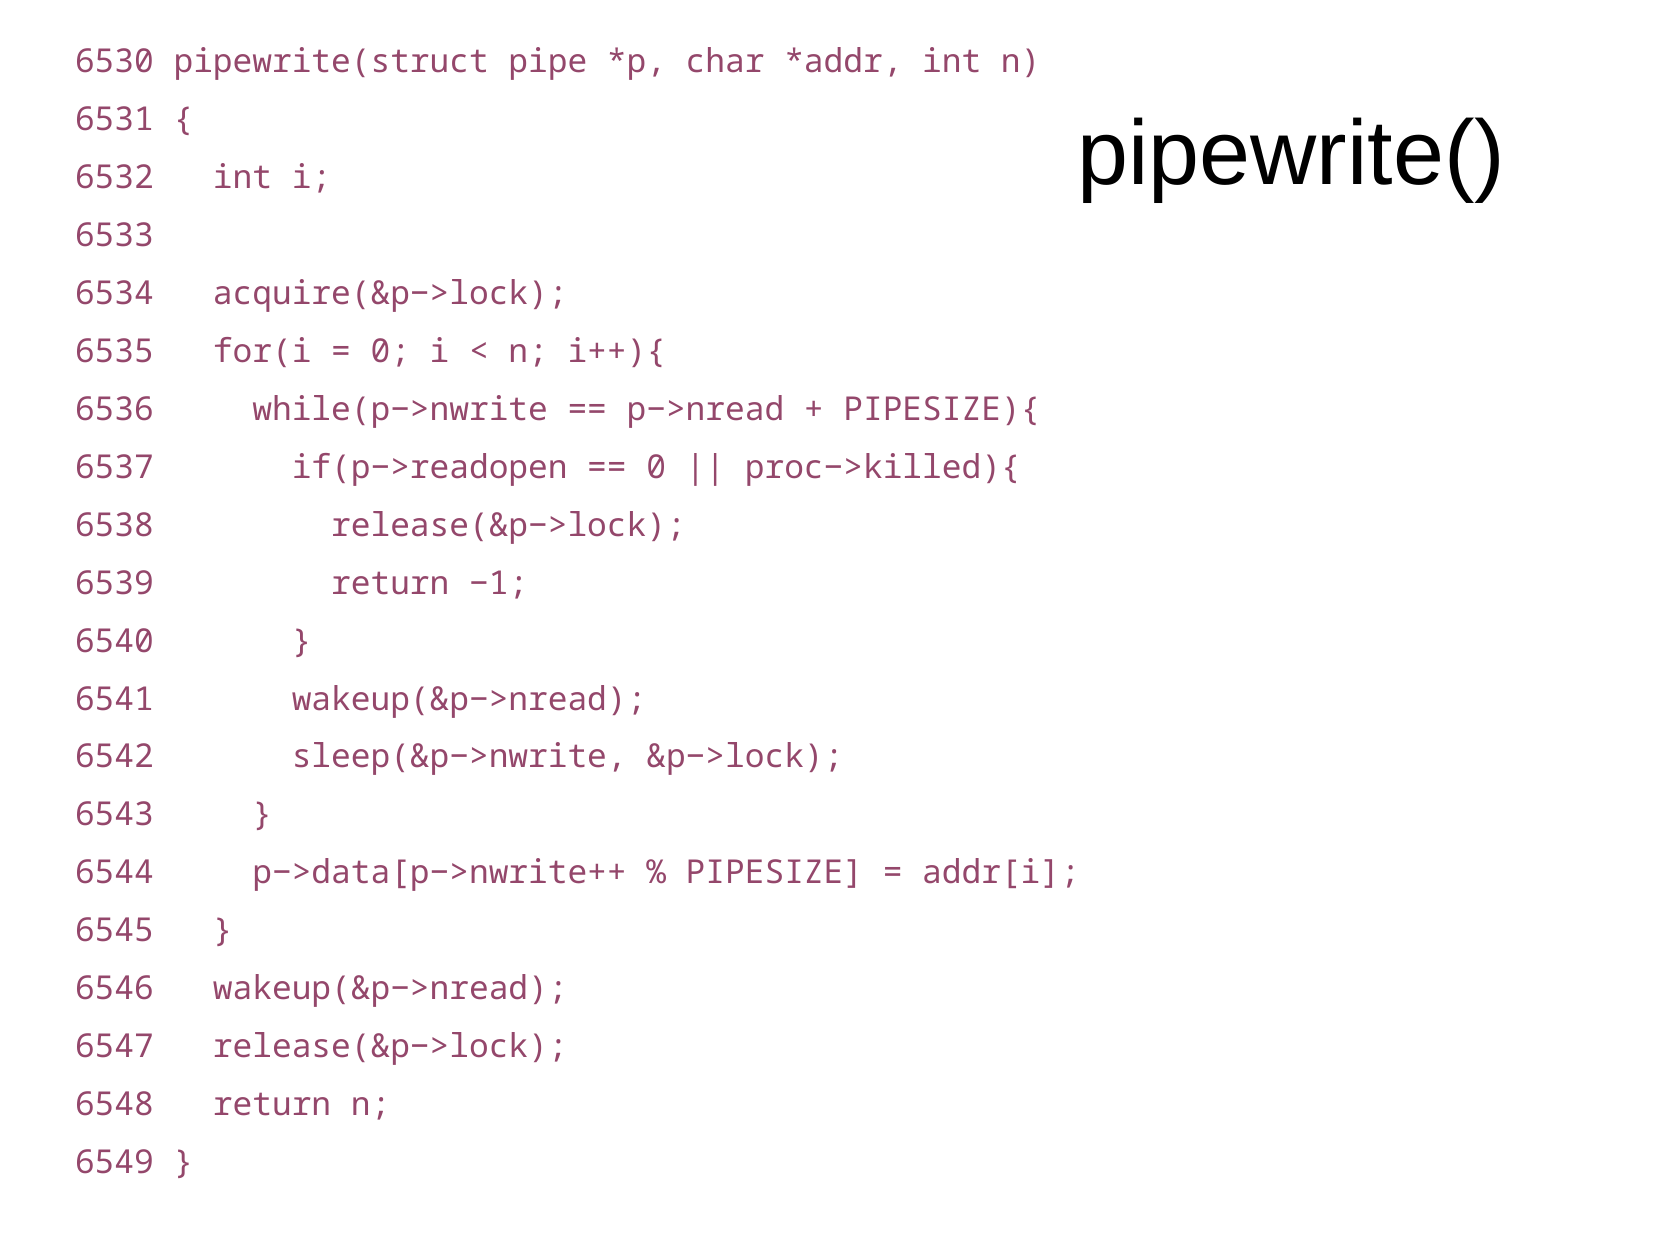

6530 pipewrite(struct pipe *p, char *addr, int n)
6531 {
6532 int i;
6533
6534 acquire(&p−>lock);
6535 for(i = 0; i < n; i++){
6536 while(p−>nwrite == p−>nread + PIPESIZE){
6537 if(p−>readopen == 0 || proc−>killed){
6538 release(&p−>lock);
6539 return −1;
6540 }
6541 wakeup(&p−>nread);
6542 sleep(&p−>nwrite, &p−>lock);
6543 }
6544 p−>data[p−>nwrite++ % PIPESIZE] = addr[i];
6545 }
6546 wakeup(&p−>nread);
6547 release(&p−>lock);
6548 return n;
6549 }
# pipewrite()